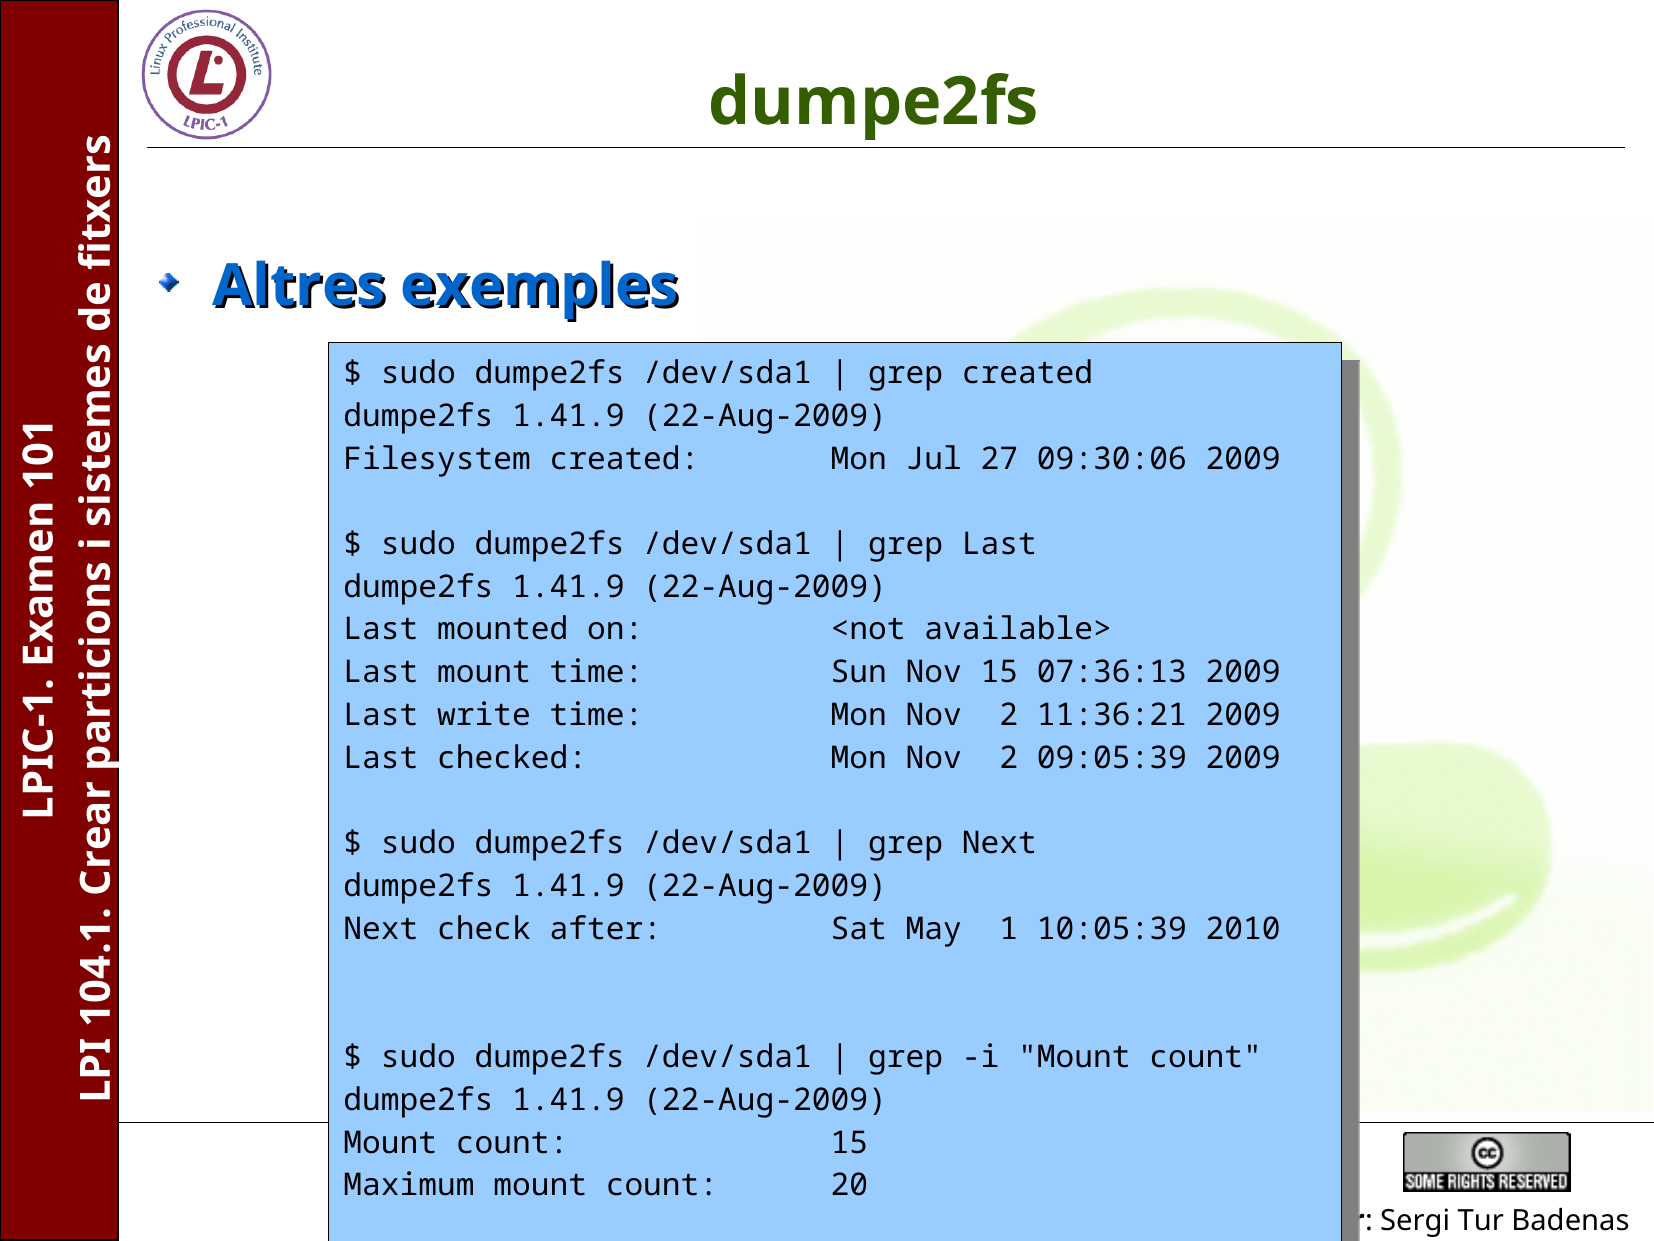

# dumpe2fs
Altres exemples
$ sudo dumpe2fs /dev/sda1 | grep created
dumpe2fs 1.41.9 (22-Aug-2009)
Filesystem created: Mon Jul 27 09:30:06 2009
$ sudo dumpe2fs /dev/sda1 | grep Last
dumpe2fs 1.41.9 (22-Aug-2009)
Last mounted on: <not available>
Last mount time: Sun Nov 15 07:36:13 2009
Last write time: Mon Nov 2 11:36:21 2009
Last checked: Mon Nov 2 09:05:39 2009
$ sudo dumpe2fs /dev/sda1 | grep Next
dumpe2fs 1.41.9 (22-Aug-2009)
Next check after: Sat May 1 10:05:39 2010
$ sudo dumpe2fs /dev/sda1 | grep -i "Mount count"
dumpe2fs 1.41.9 (22-Aug-2009)
Mount count: 15
Maximum mount count: 20